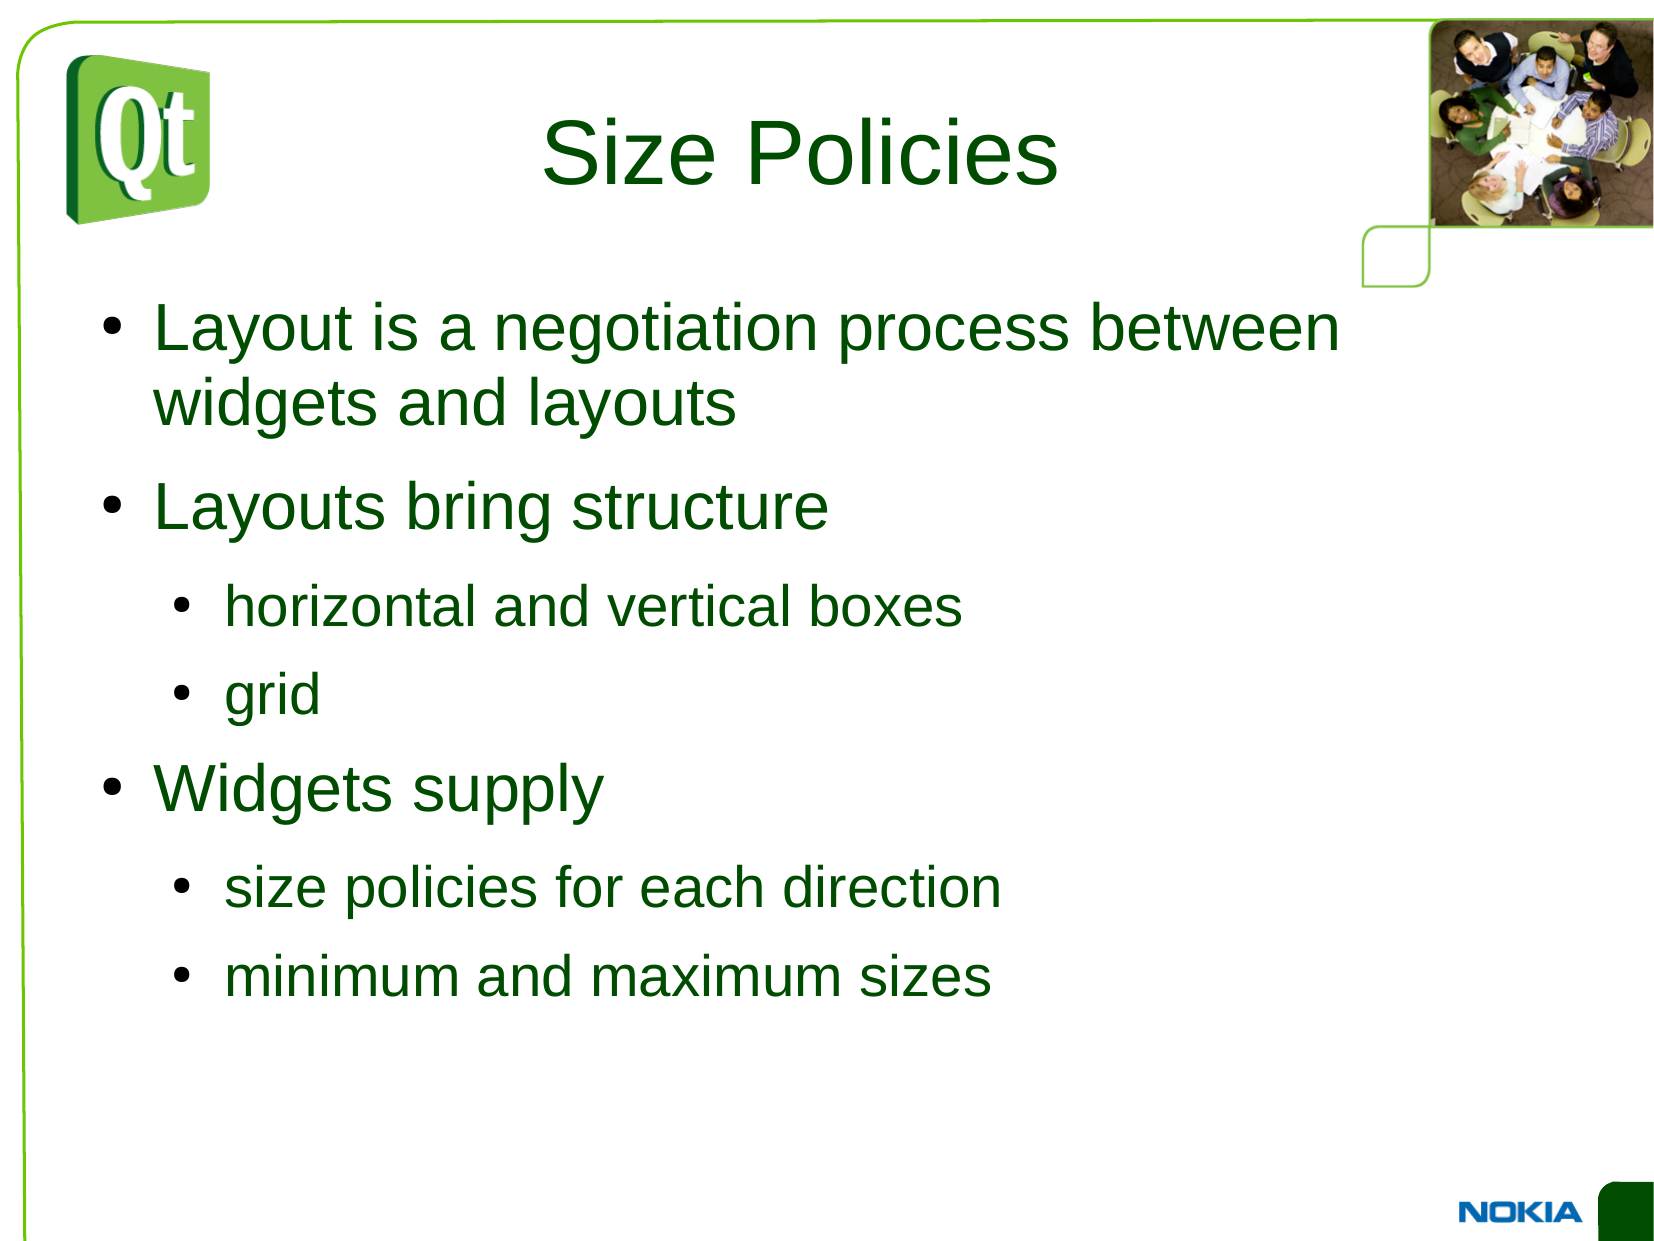

# Size Policies
Layout is a negotiation process between widgets and layouts
Layouts bring structure
horizontal and vertical boxes
grid
Widgets supply
size policies for each direction
minimum and maximum sizes